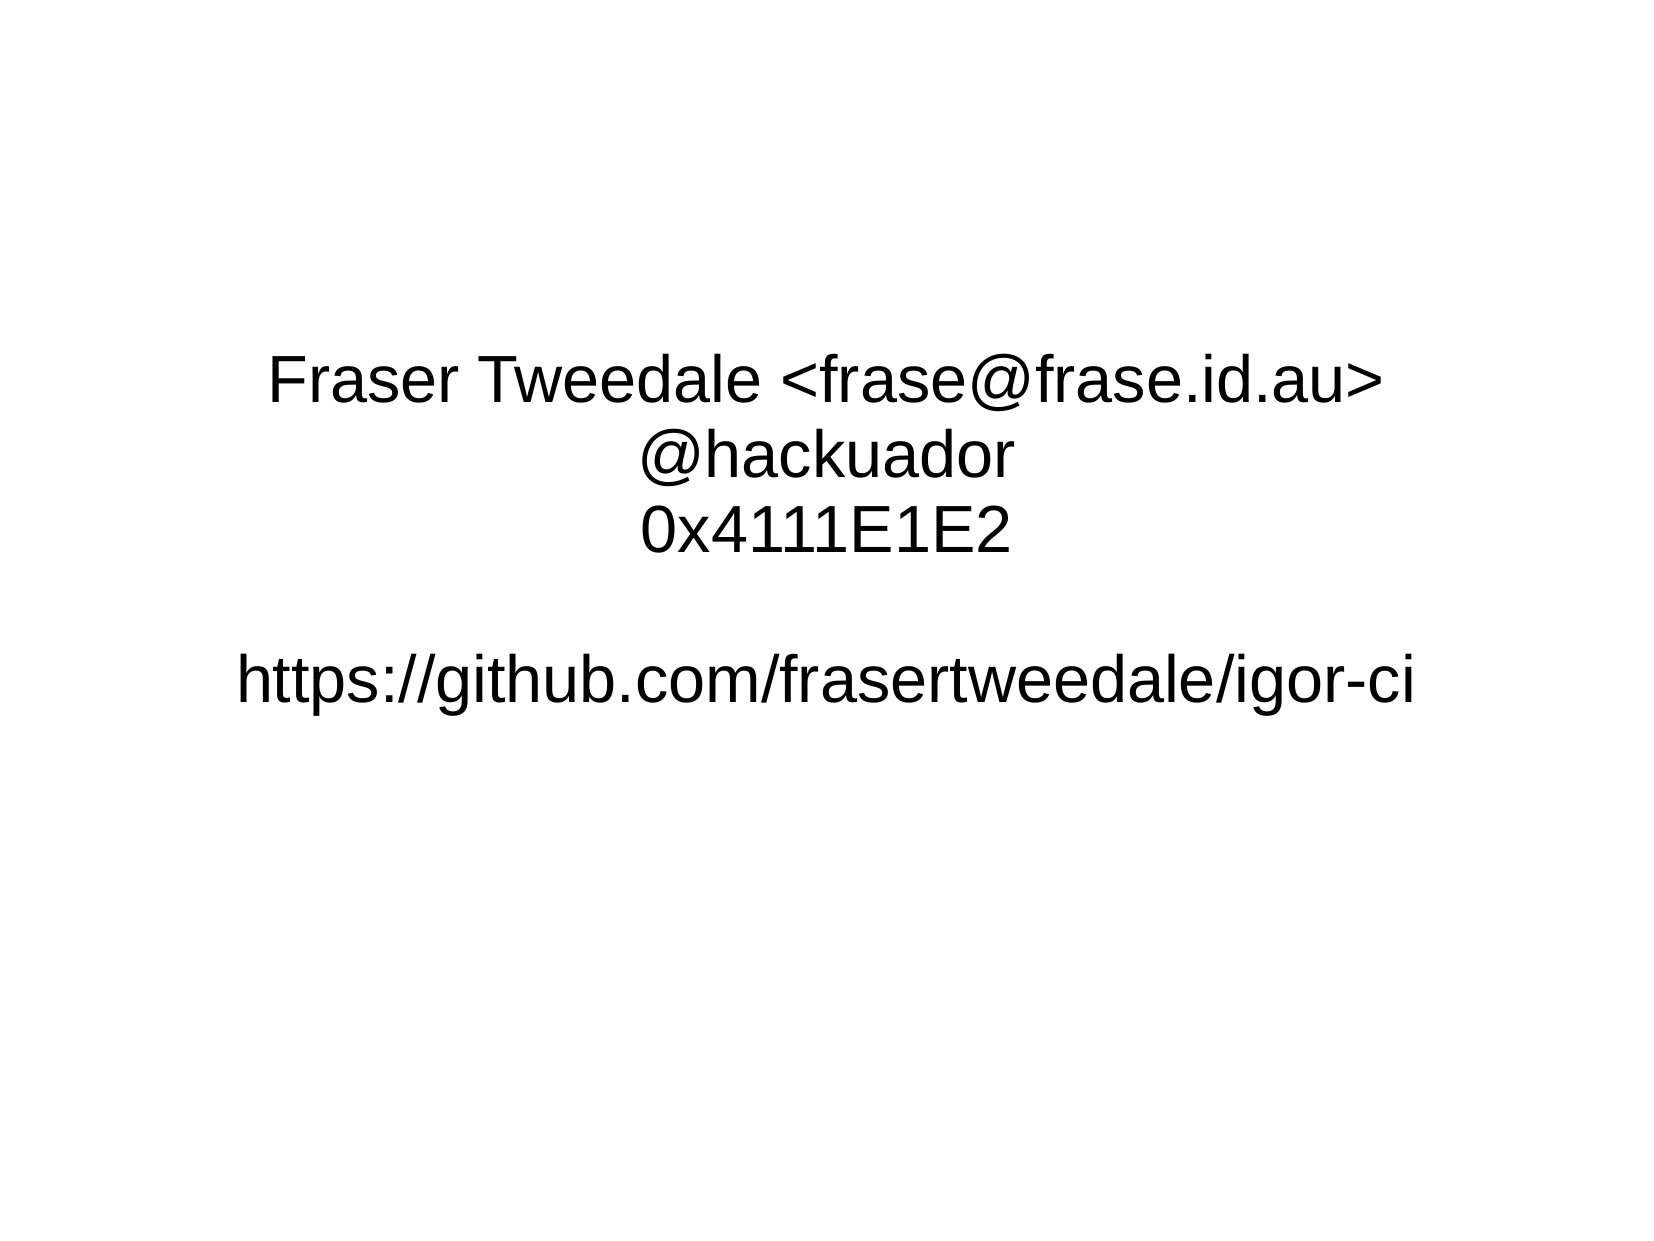

# Fraser Tweedale <frase@frase.id.au>
@hackuador
0x4111E1E2
https://github.com/frasertweedale/igor-ci